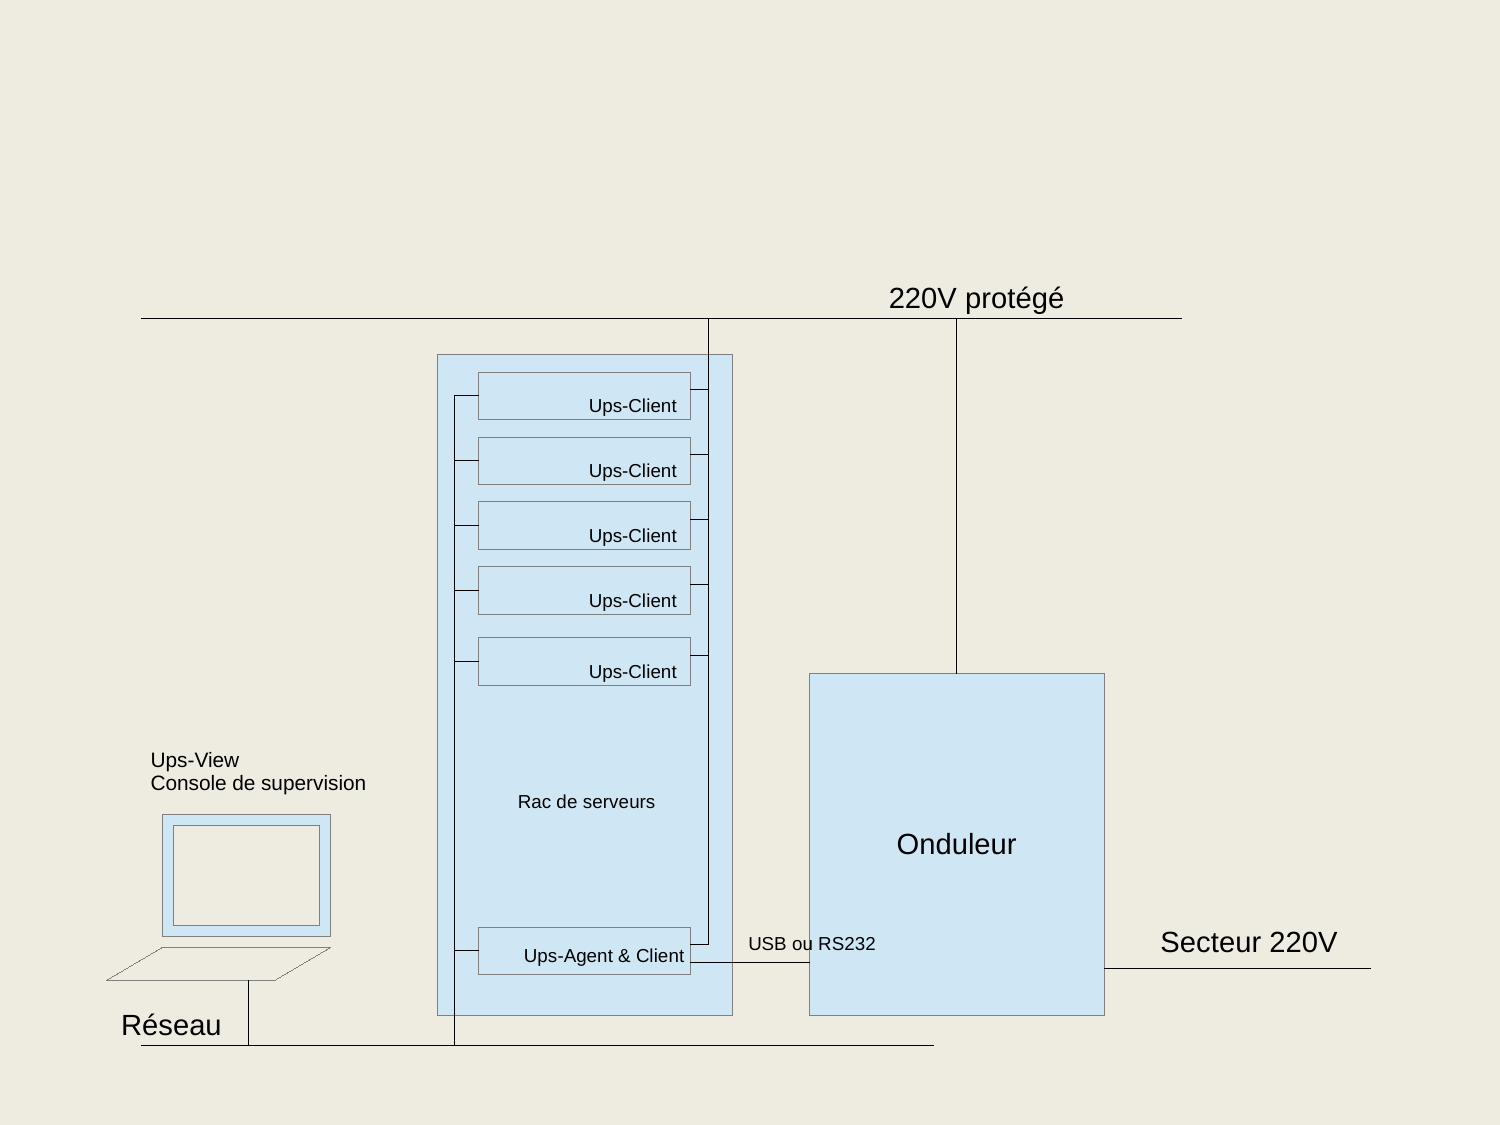

#
220V protégé
Ups-Client
Ups-Client
Ups-Client
Ups-Client
Ups-Client
Onduleur
Ups-View
Console de supervision
Rac de serveurs
Secteur 220V
USB ou RS232
Ups-Agent & Client
Réseau